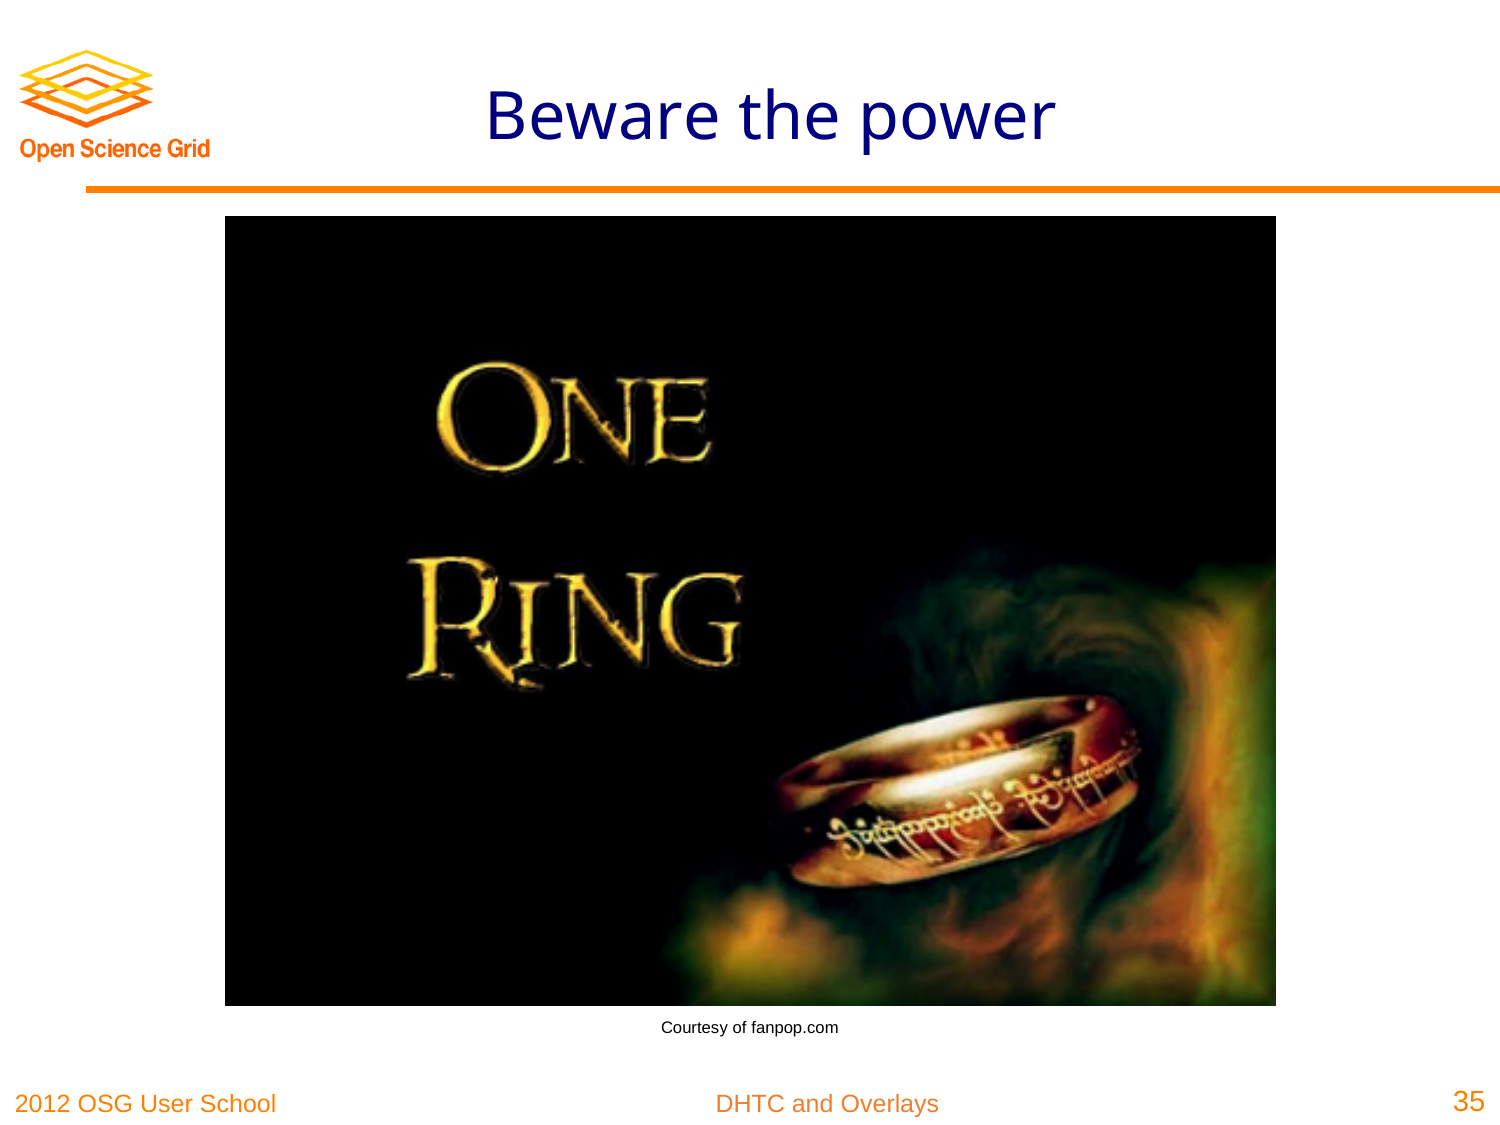

# Beware the power
Courtesy of fanpop.com